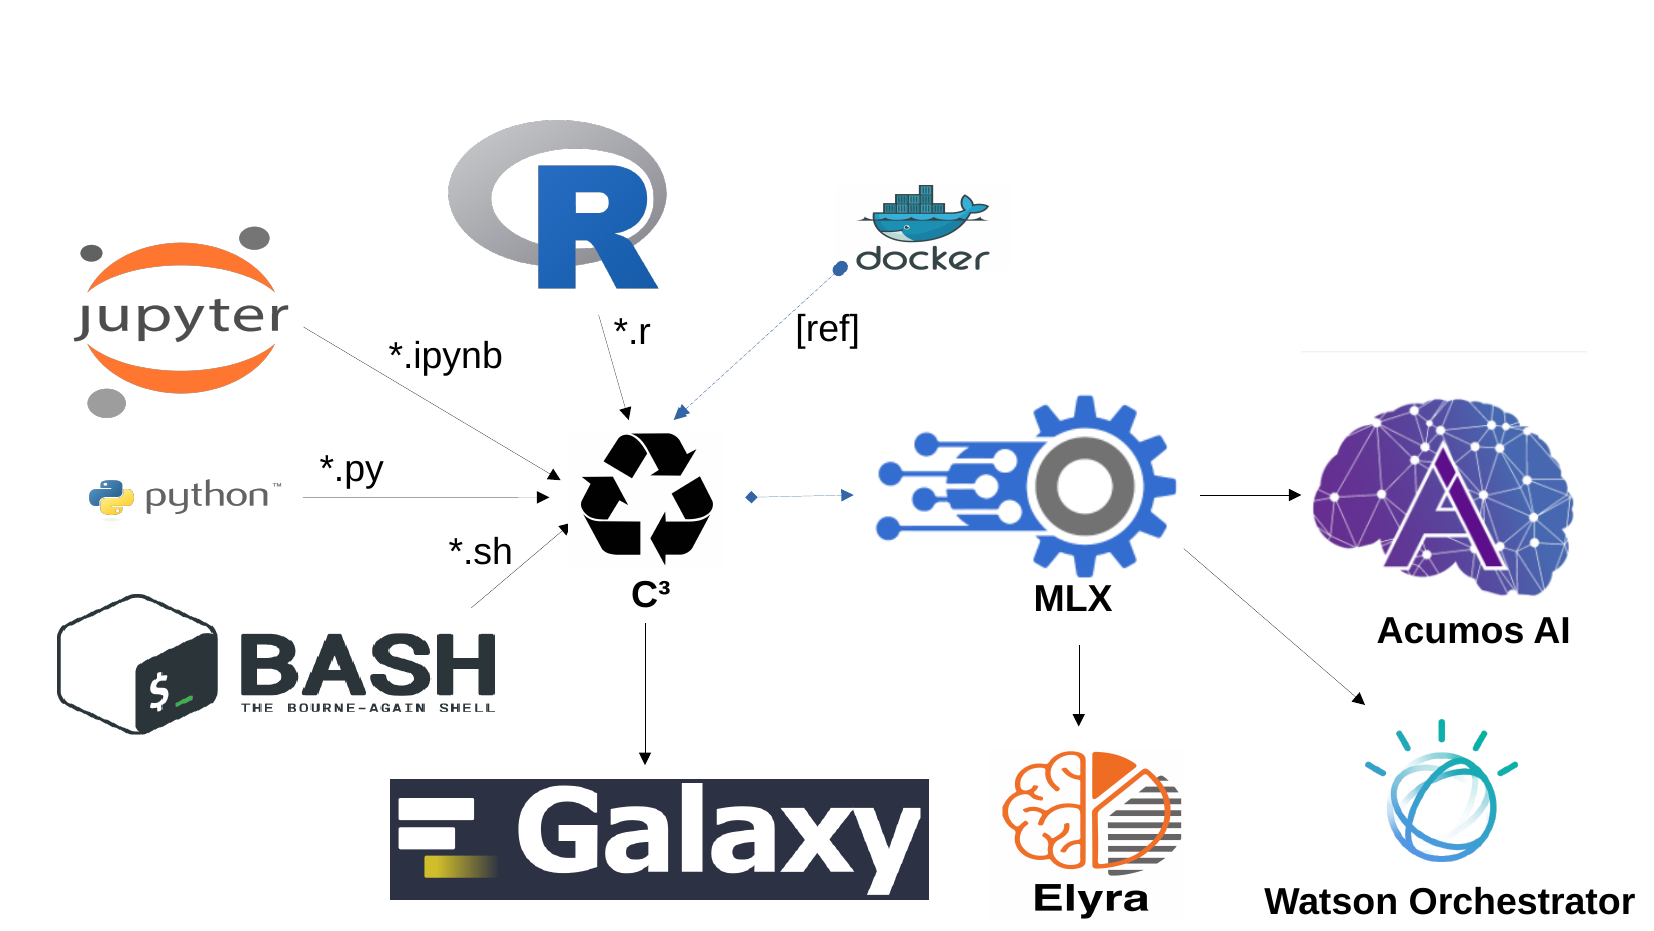

[ref]
*.r
*.ipynb
*.py
*.sh
C³
MLX
Acumos AI
Watson Orchestrator